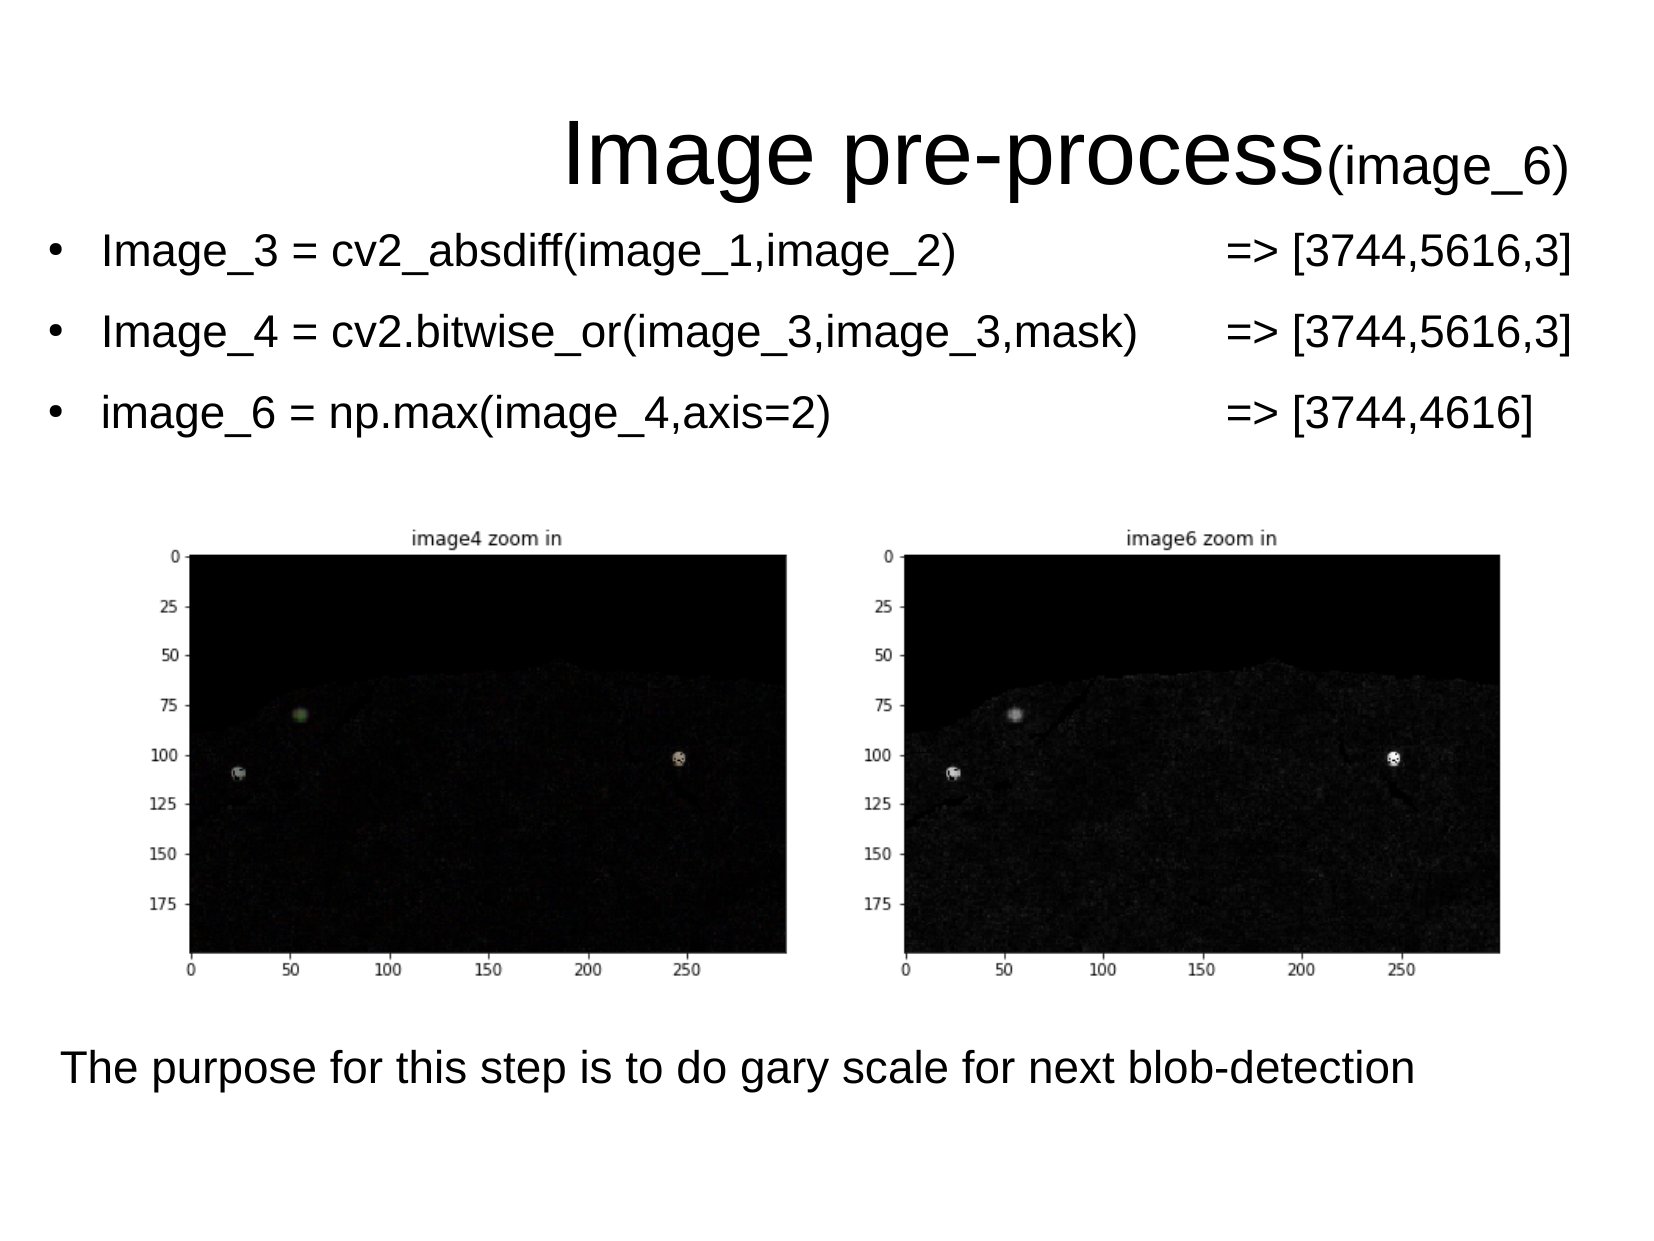

# Image pre-process(image_6)
Image_3 = cv2_absdiff(image_1,image_2) 				=> [3744,5616,3]
Image_4 = cv2.bitwise_or(image_3,image_3,mask) 	=> [3744,5616,3]
image_6 = np.max(image_4,axis=2)						=> [3744,4616]
The purpose for this step is to do gary scale for next blob-detection